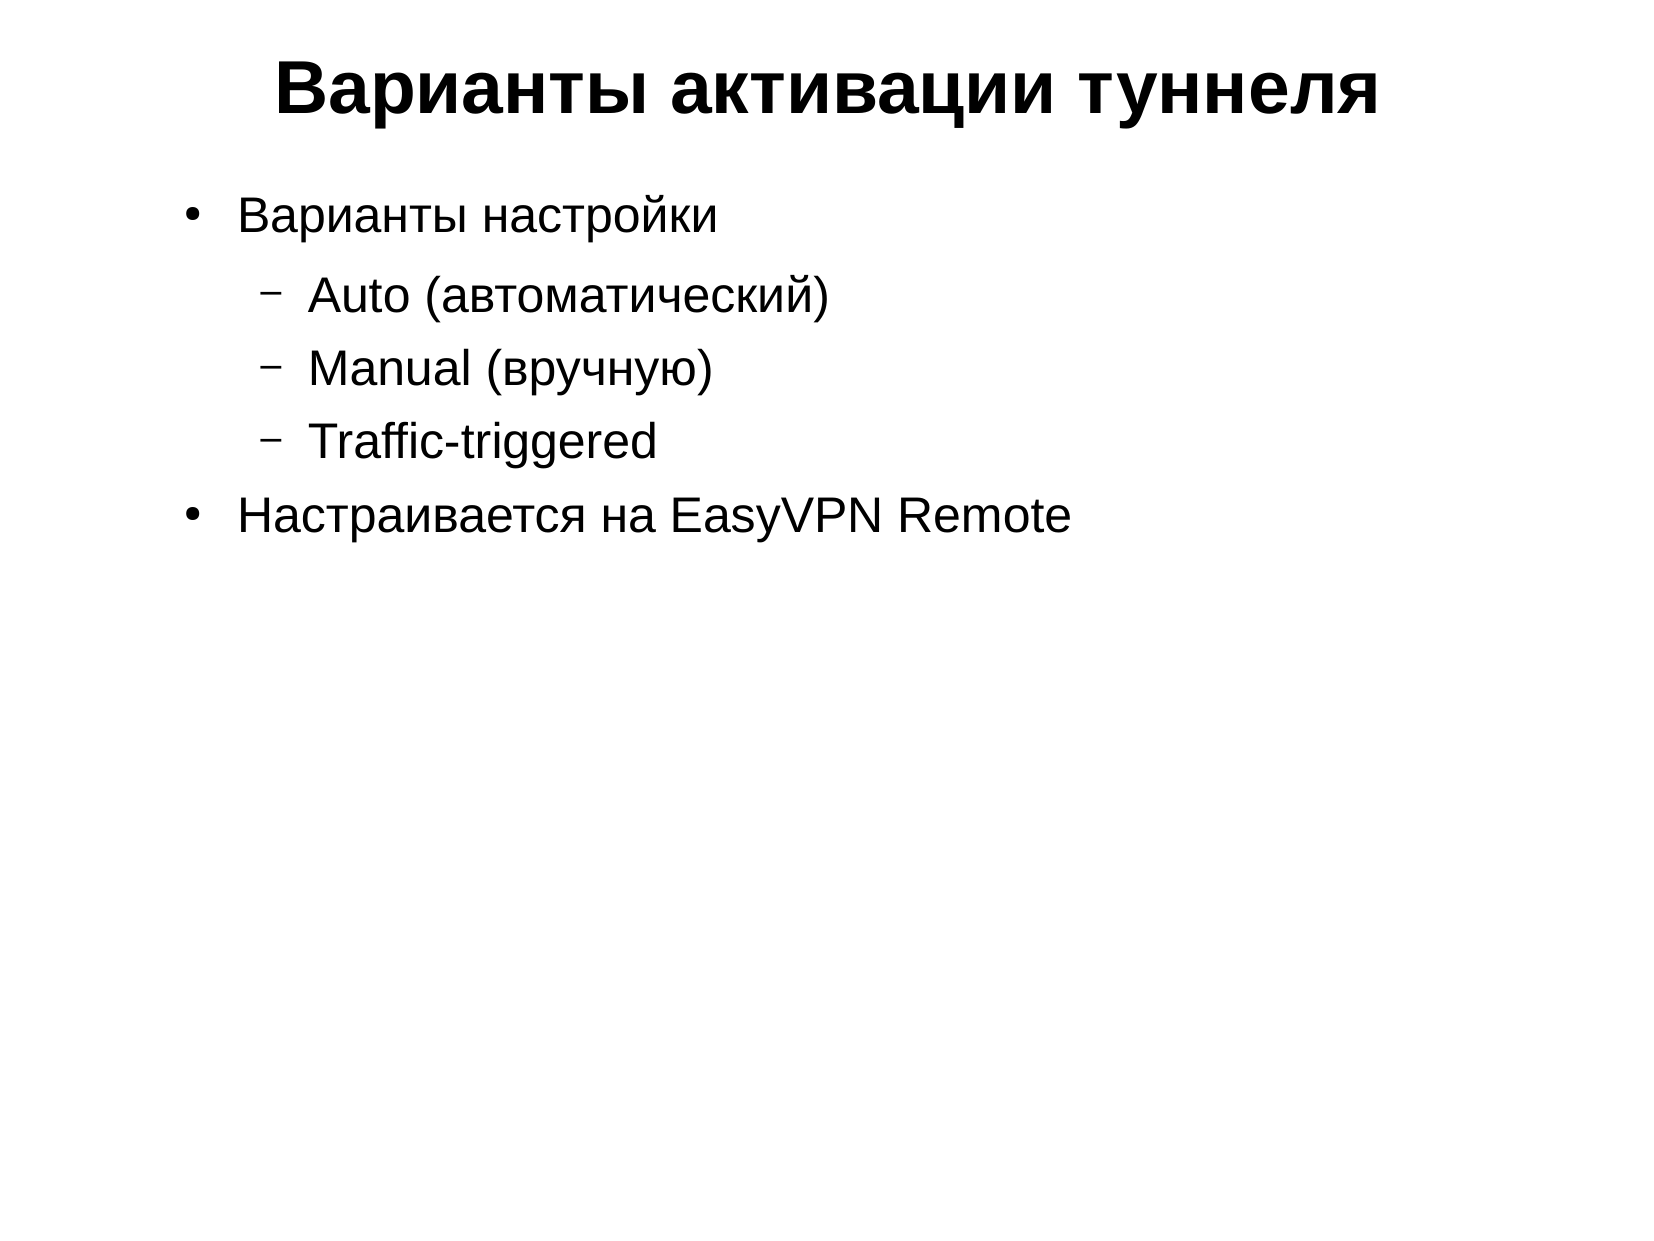

Варианты активации туннеля
# Варианты настройки
Auto (автоматический)
Manual (вручную)
Traffic-triggered
Настраивается на EasyVPN Remote